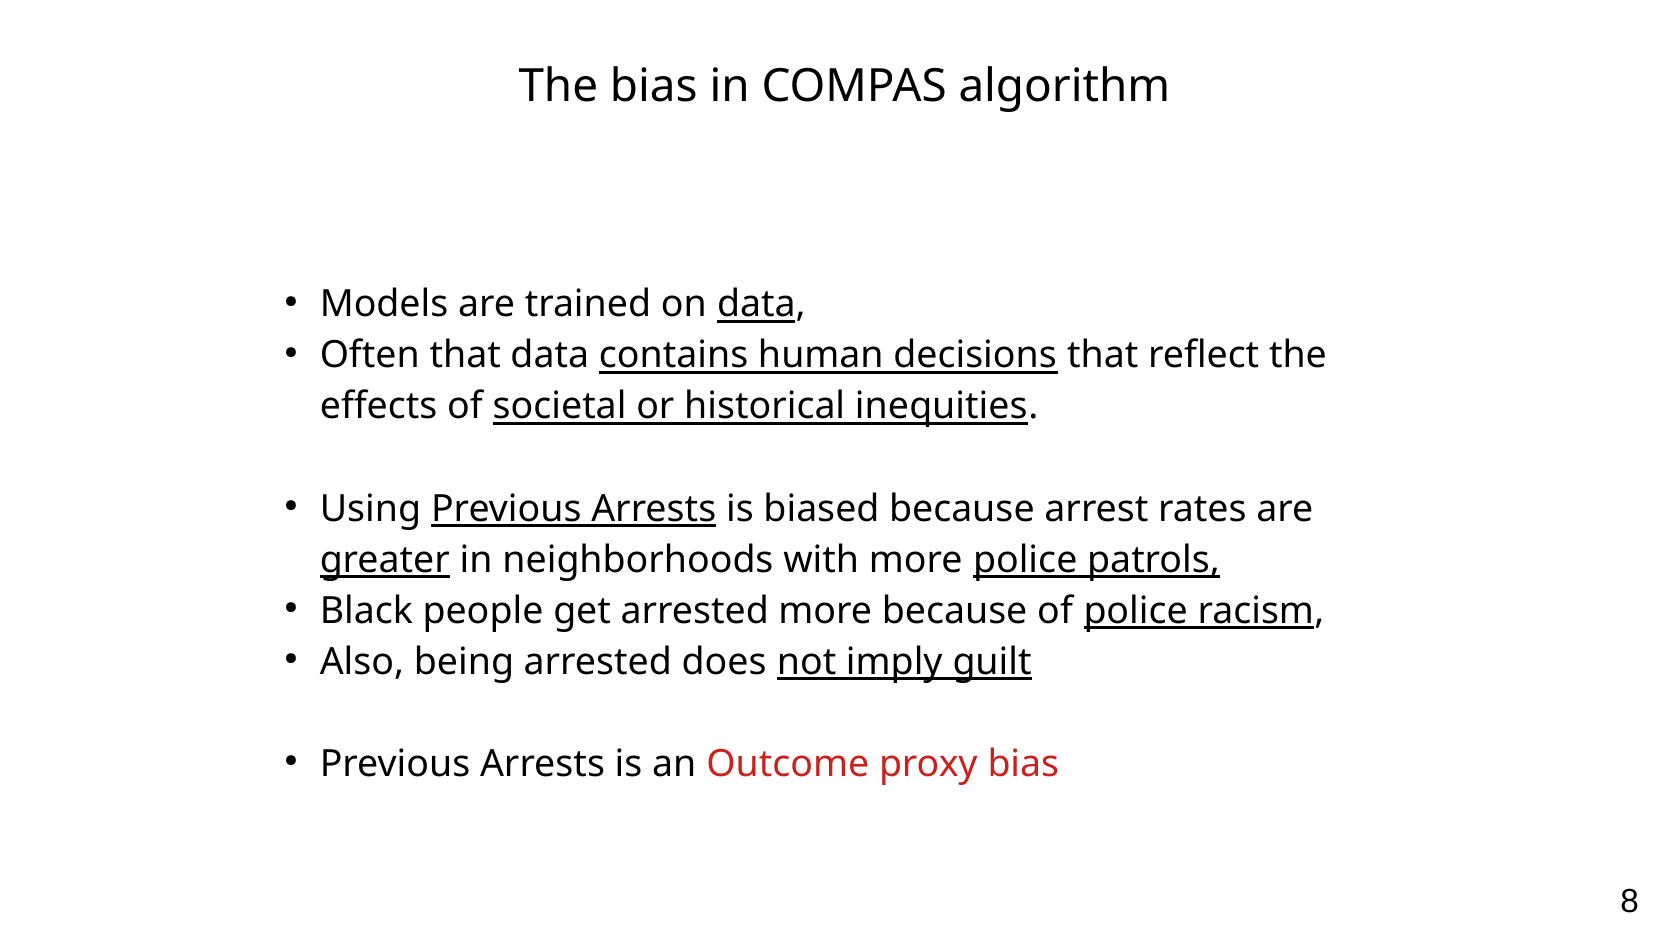

The bias in COMPAS algorithm
Models are trained on data,
Often that data contains human decisions that reflect the effects of societal or historical inequities.
Using Previous Arrests is biased because arrest rates are greater in neighborhoods with more police patrols,
Black people get arrested more because of police racism,
Also, being arrested does not imply guilt
Previous Arrests is an Outcome proxy bias